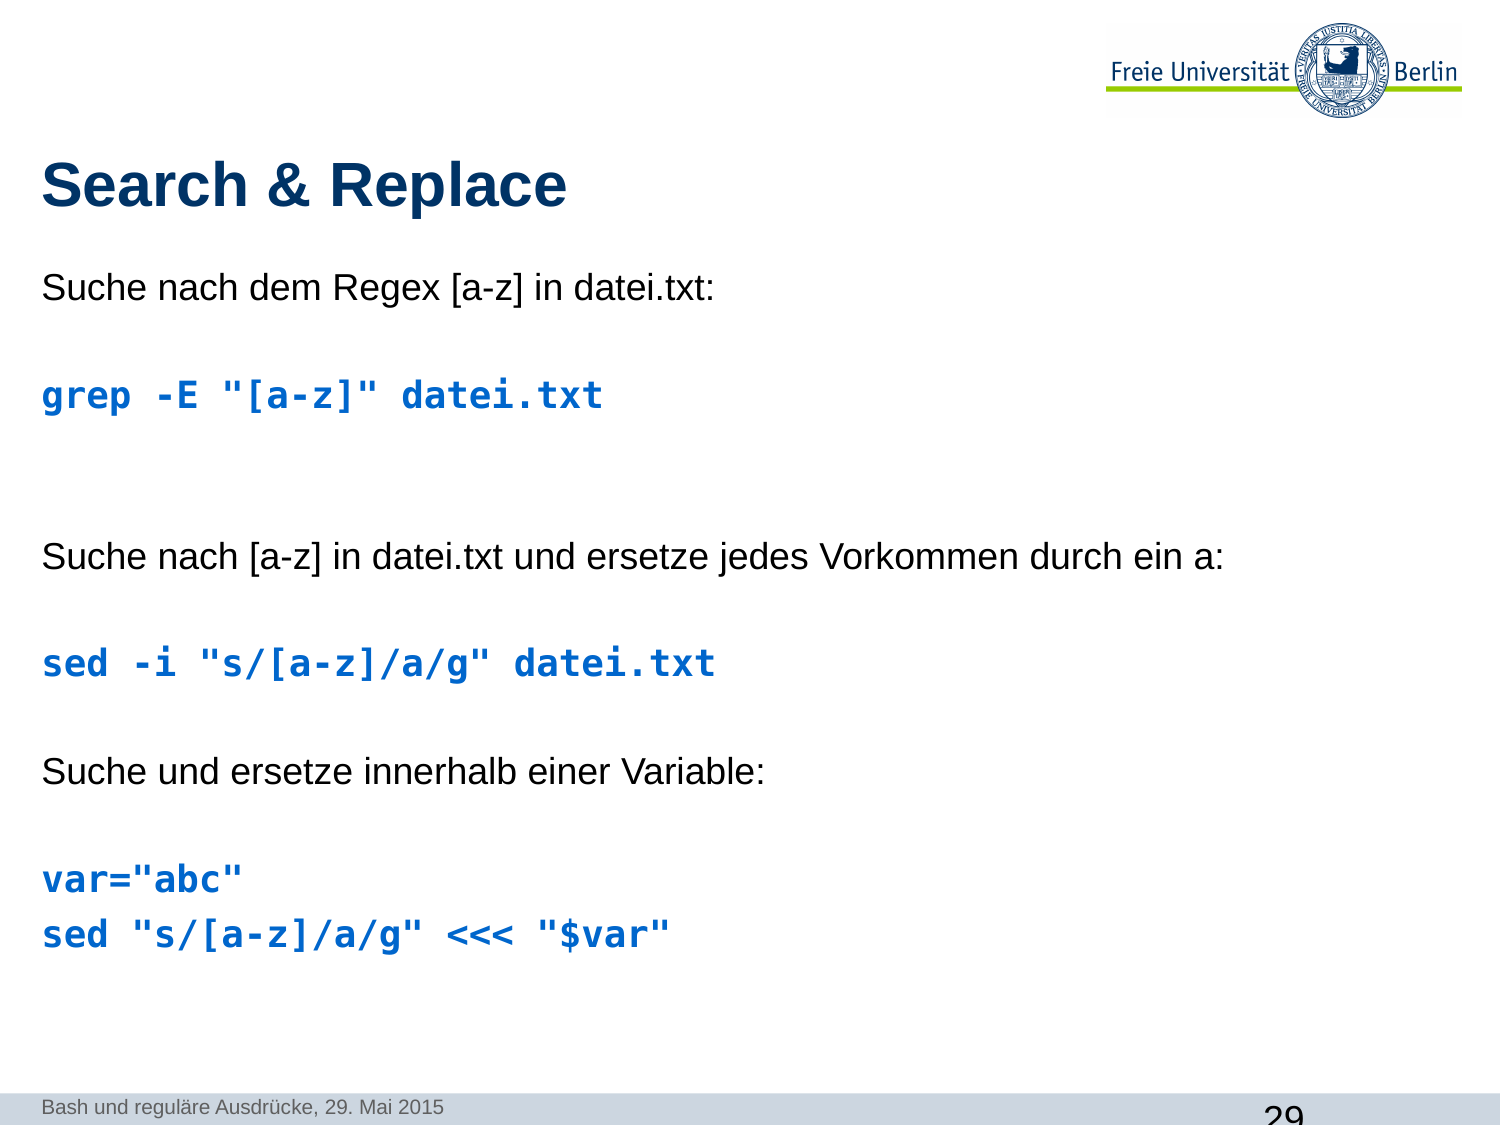

# Search & Replace
Suche nach dem Regex [a-z] in datei.txt:
grep -E "[a-z]" datei.txt
Suche nach [a-z] in datei.txt und ersetze jedes Vorkommen durch ein a:
sed -i "s/[a-z]/a/g" datei.txt
Suche und ersetze innerhalb einer Variable:
var="abc"
sed "s/[a-z]/a/g" <<< "$var"